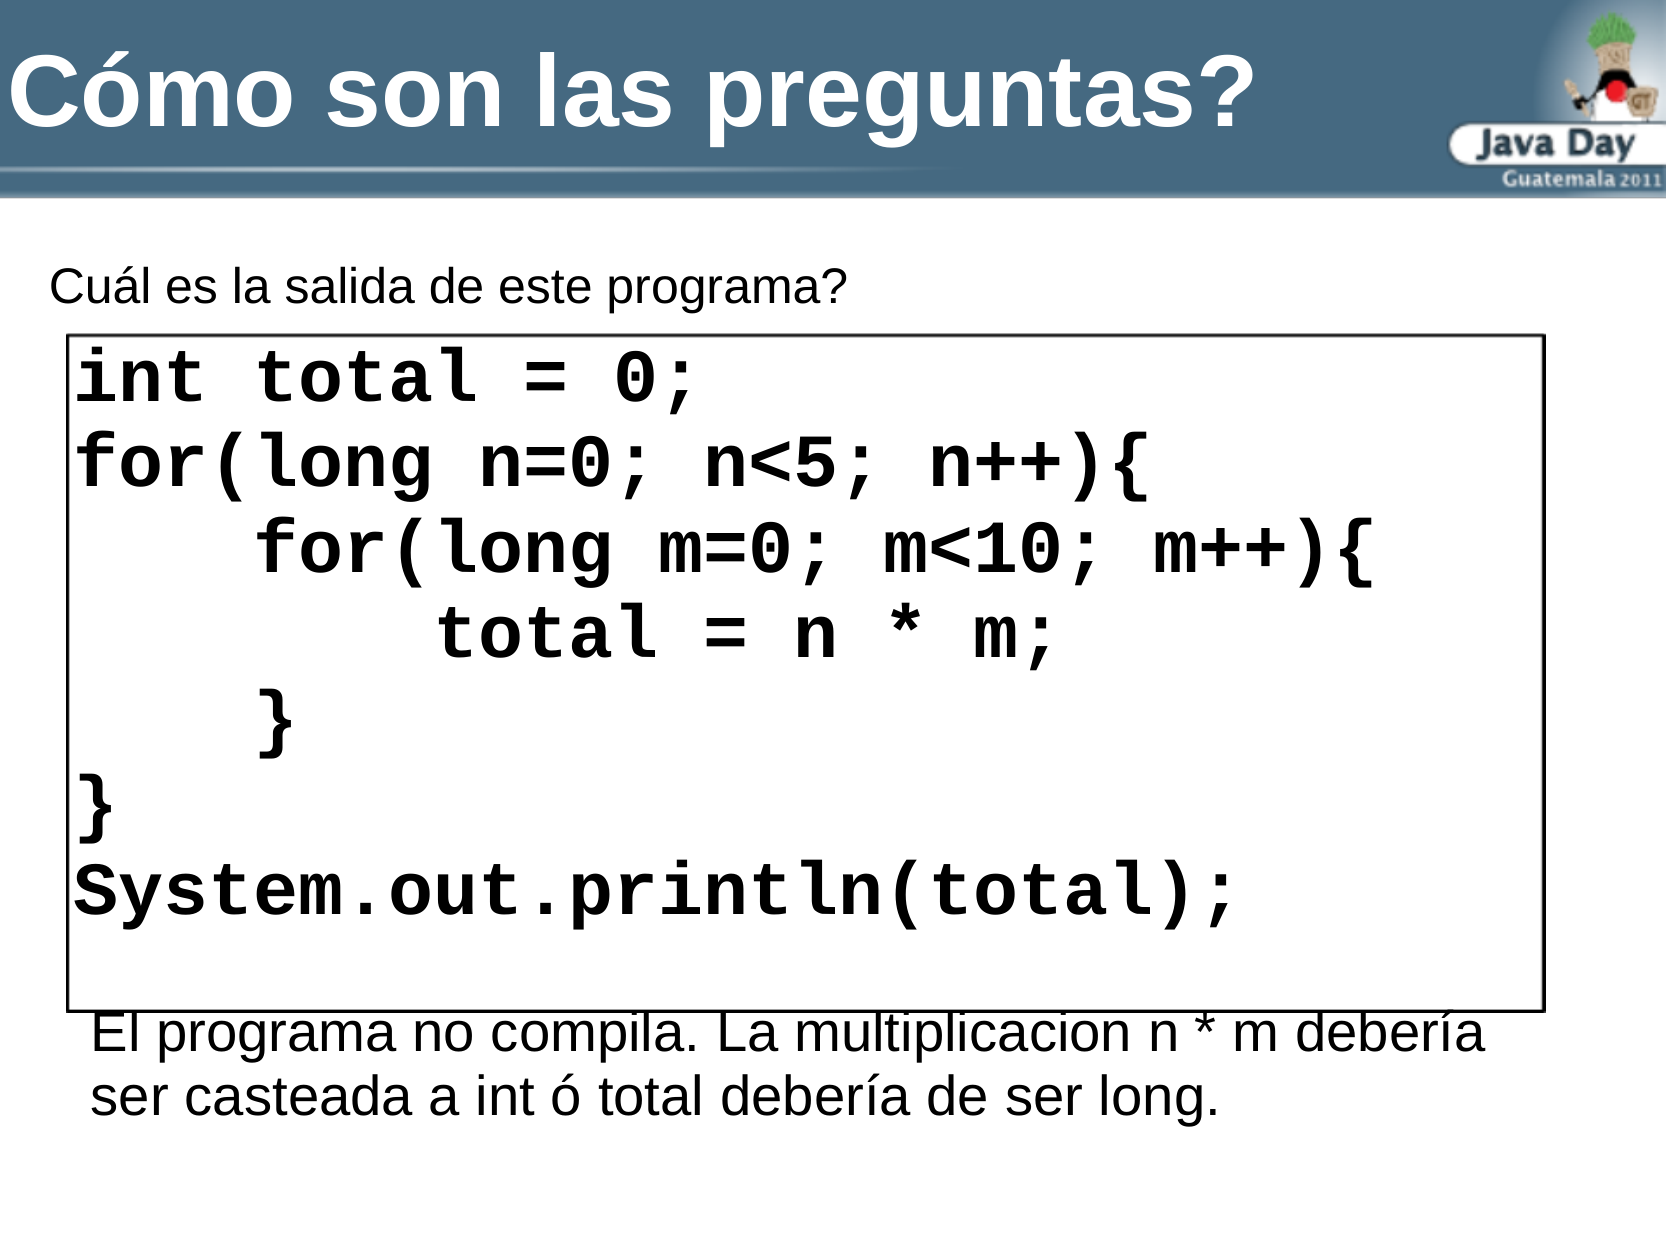

Cómo son las preguntas?
Cuál es la salida de este programa?
int total = 0;
for(long n=0; n<5; n++){
    for(long m=0; m<10; m++){
        total = n * m;
    }
}
System.out.println(total);
El programa no compila. La multiplicacion n * m debería ser casteada a int ó total debería de ser long.